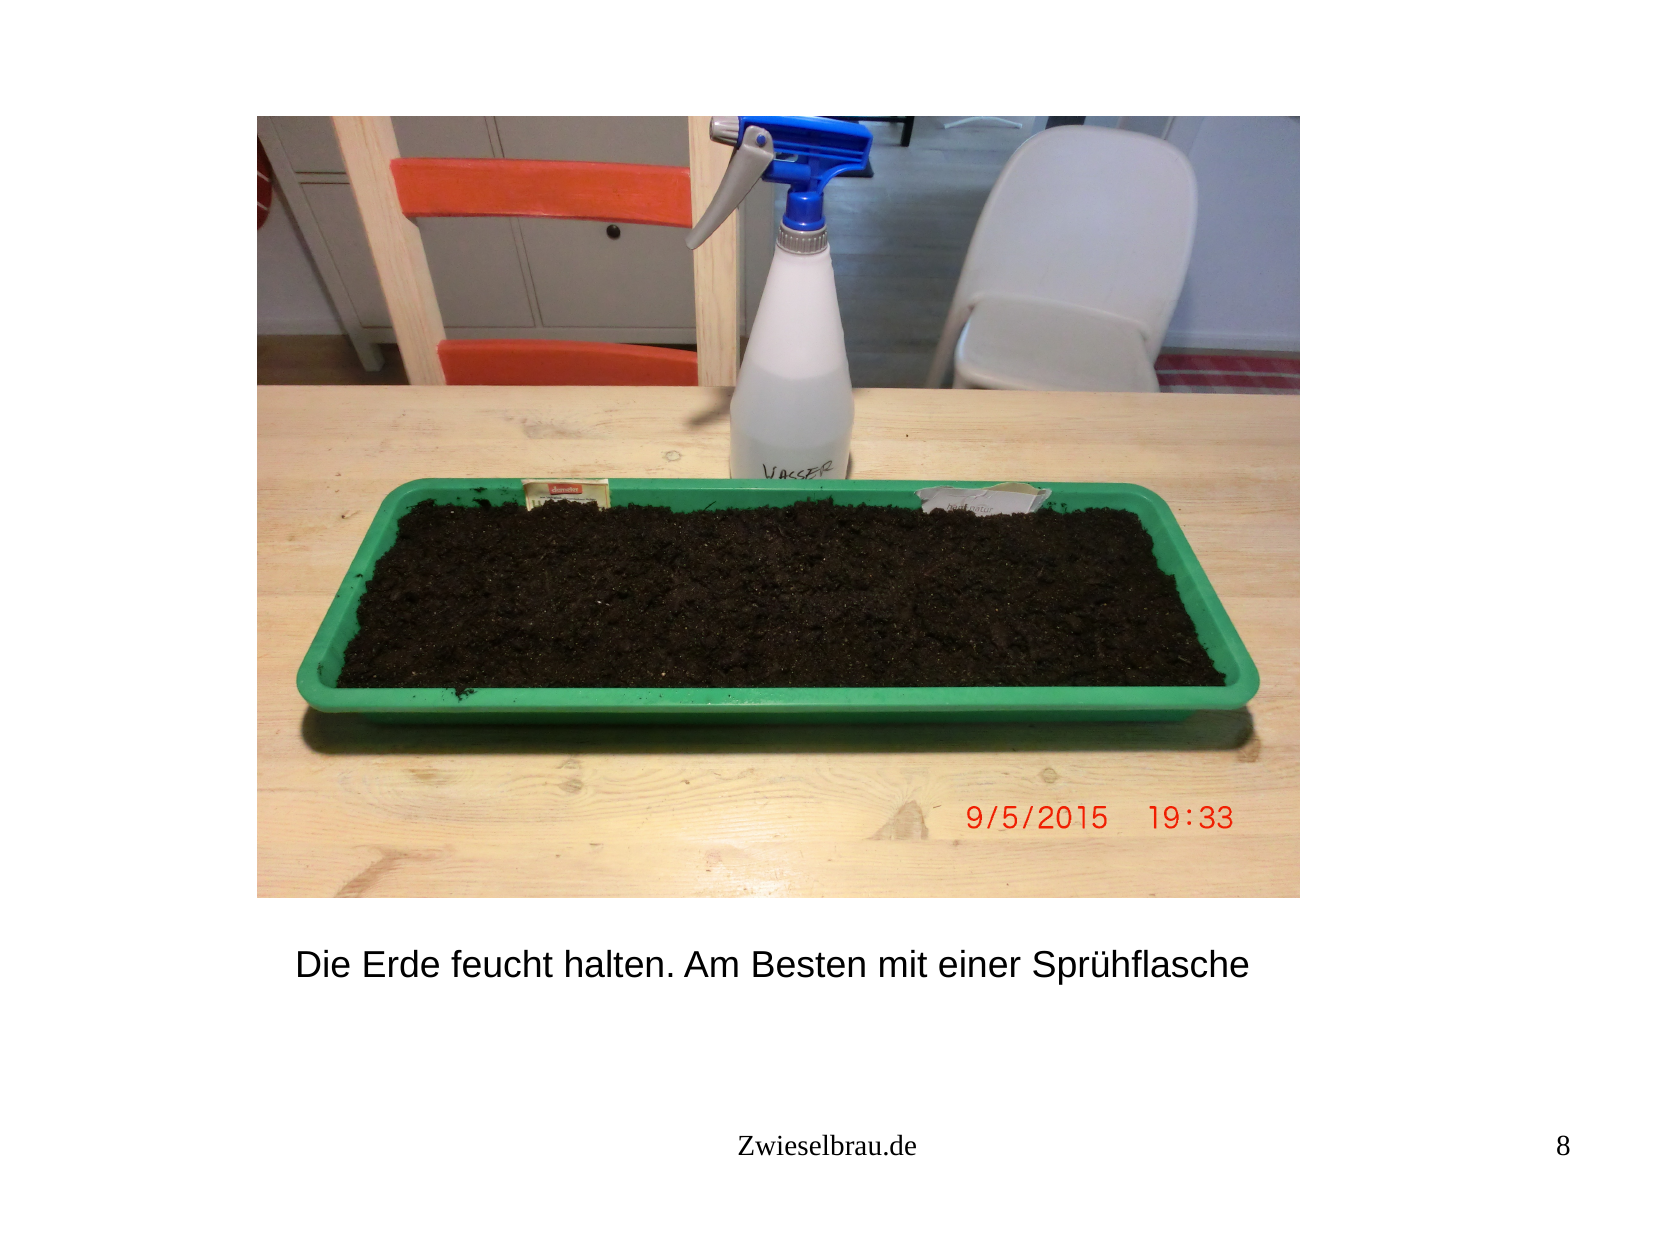

Die Erde feucht halten. Am Besten mit einer Sprühflasche
Zwieselbrau.de
8